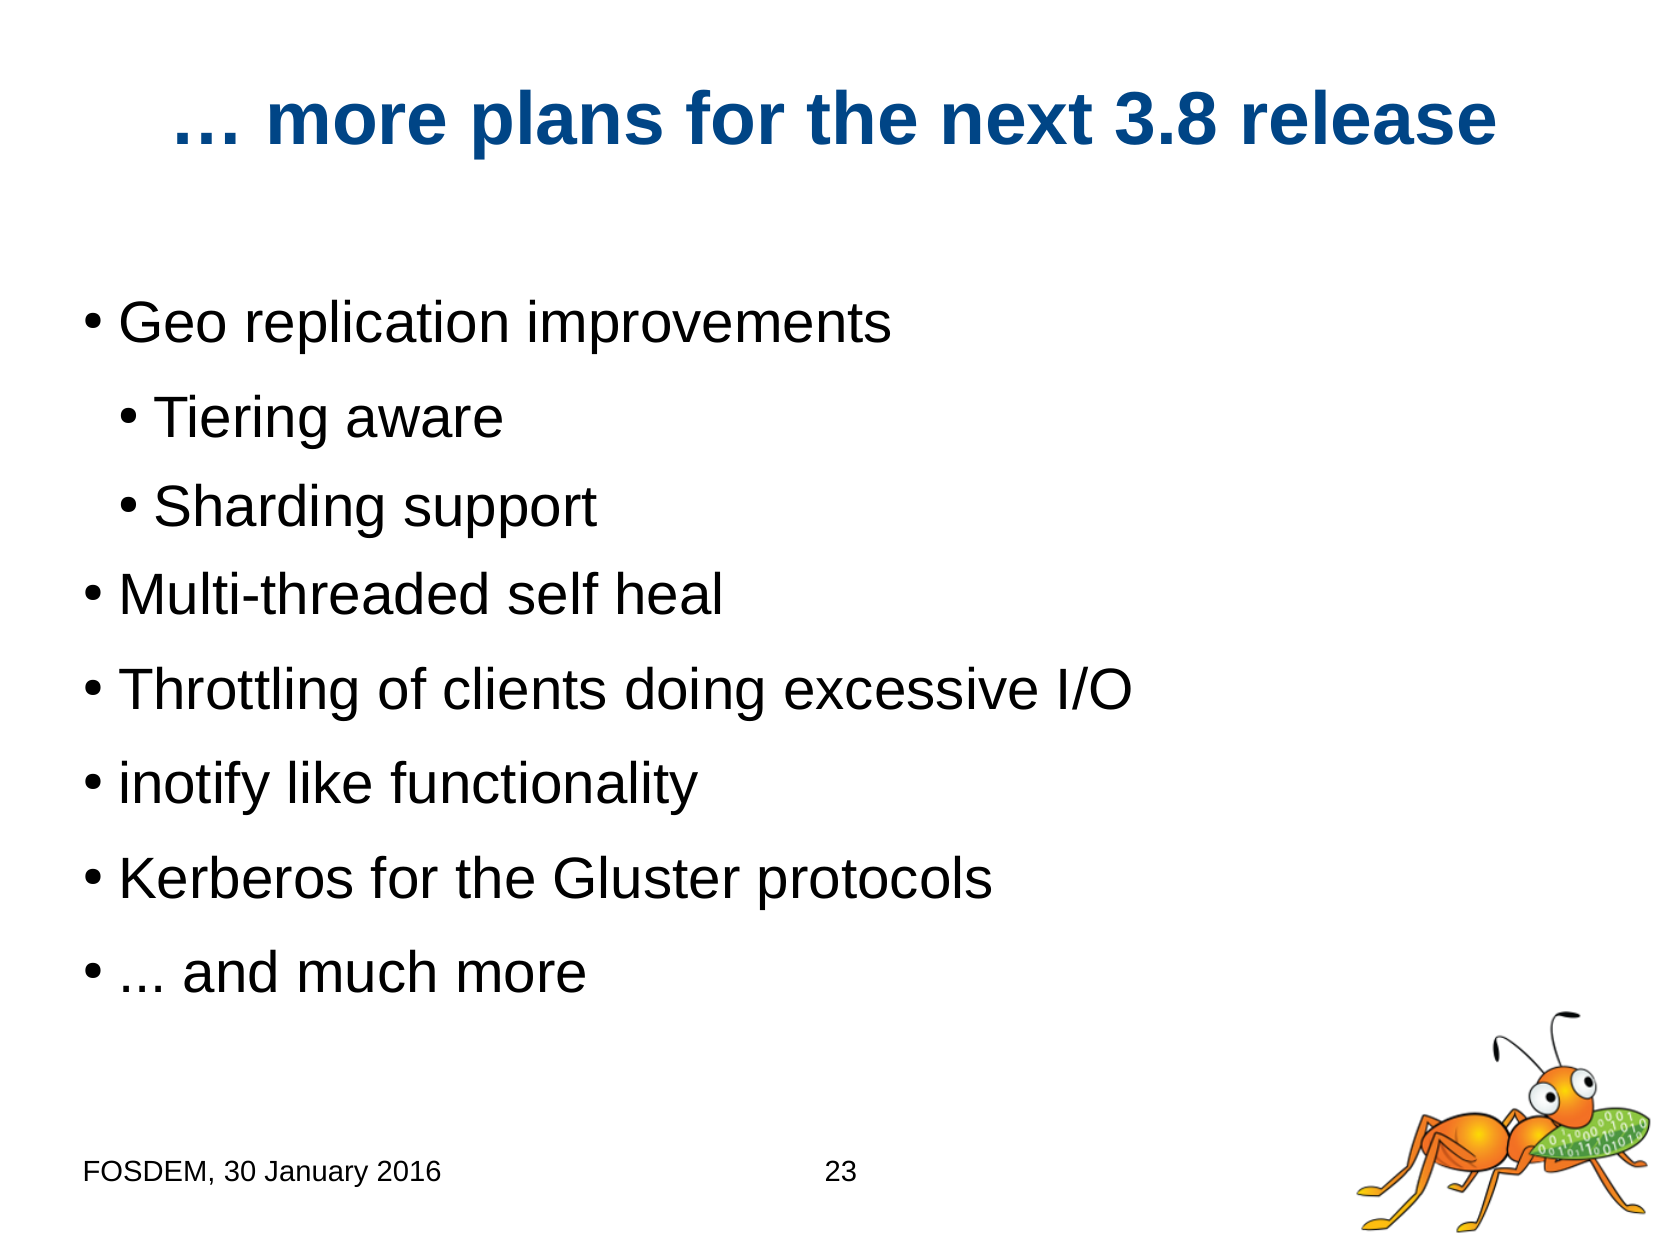

… more plans for the next 3.8 release
# Geo replication improvements
Tiering aware
Sharding support
Multi-threaded self heal
Throttling of clients doing excessive I/O
inotify like functionality
Kerberos for the Gluster protocols
... and much more
FOSDEM, 31 January 2015
23